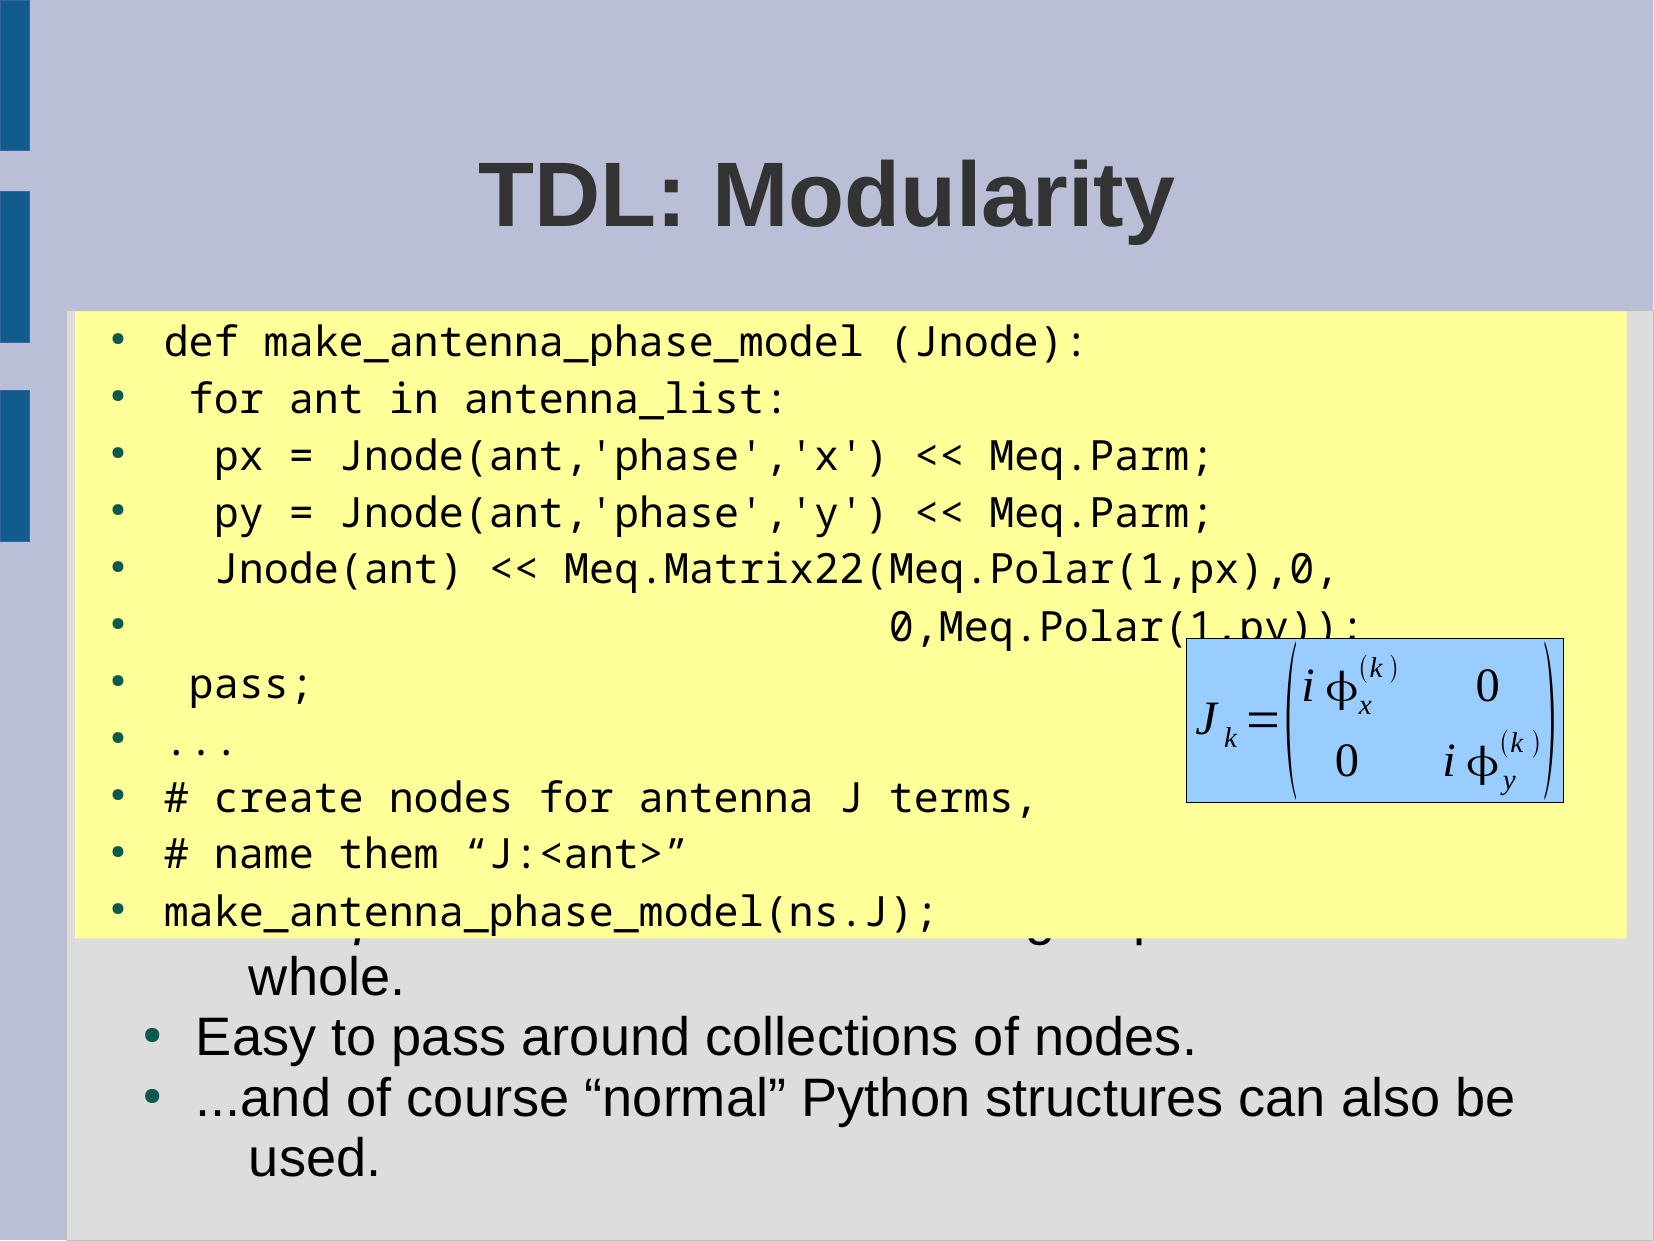

# TDL: Modularity
def make_antenna_phase_model (Jnode):
 for ant in antenna_list:
 px = Jnode(ant,'phase','x') << Meq.Parm;
 py = Jnode(ant,'phase','y') << Meq.Parm;
 Jnode(ant) << Meq.Matrix22(Meq.Polar(1,px),0,
 0,Meq.Polar(1,py));
 pass;
...
# create nodes for antenna J terms,
# name them “J:<ant>”
make_antenna_phase_model(ns.J);
An unqualified node can refer to a group of nodes as a whole.
Easy to pass around collections of nodes.
...and of course “normal” Python structures can also be used.